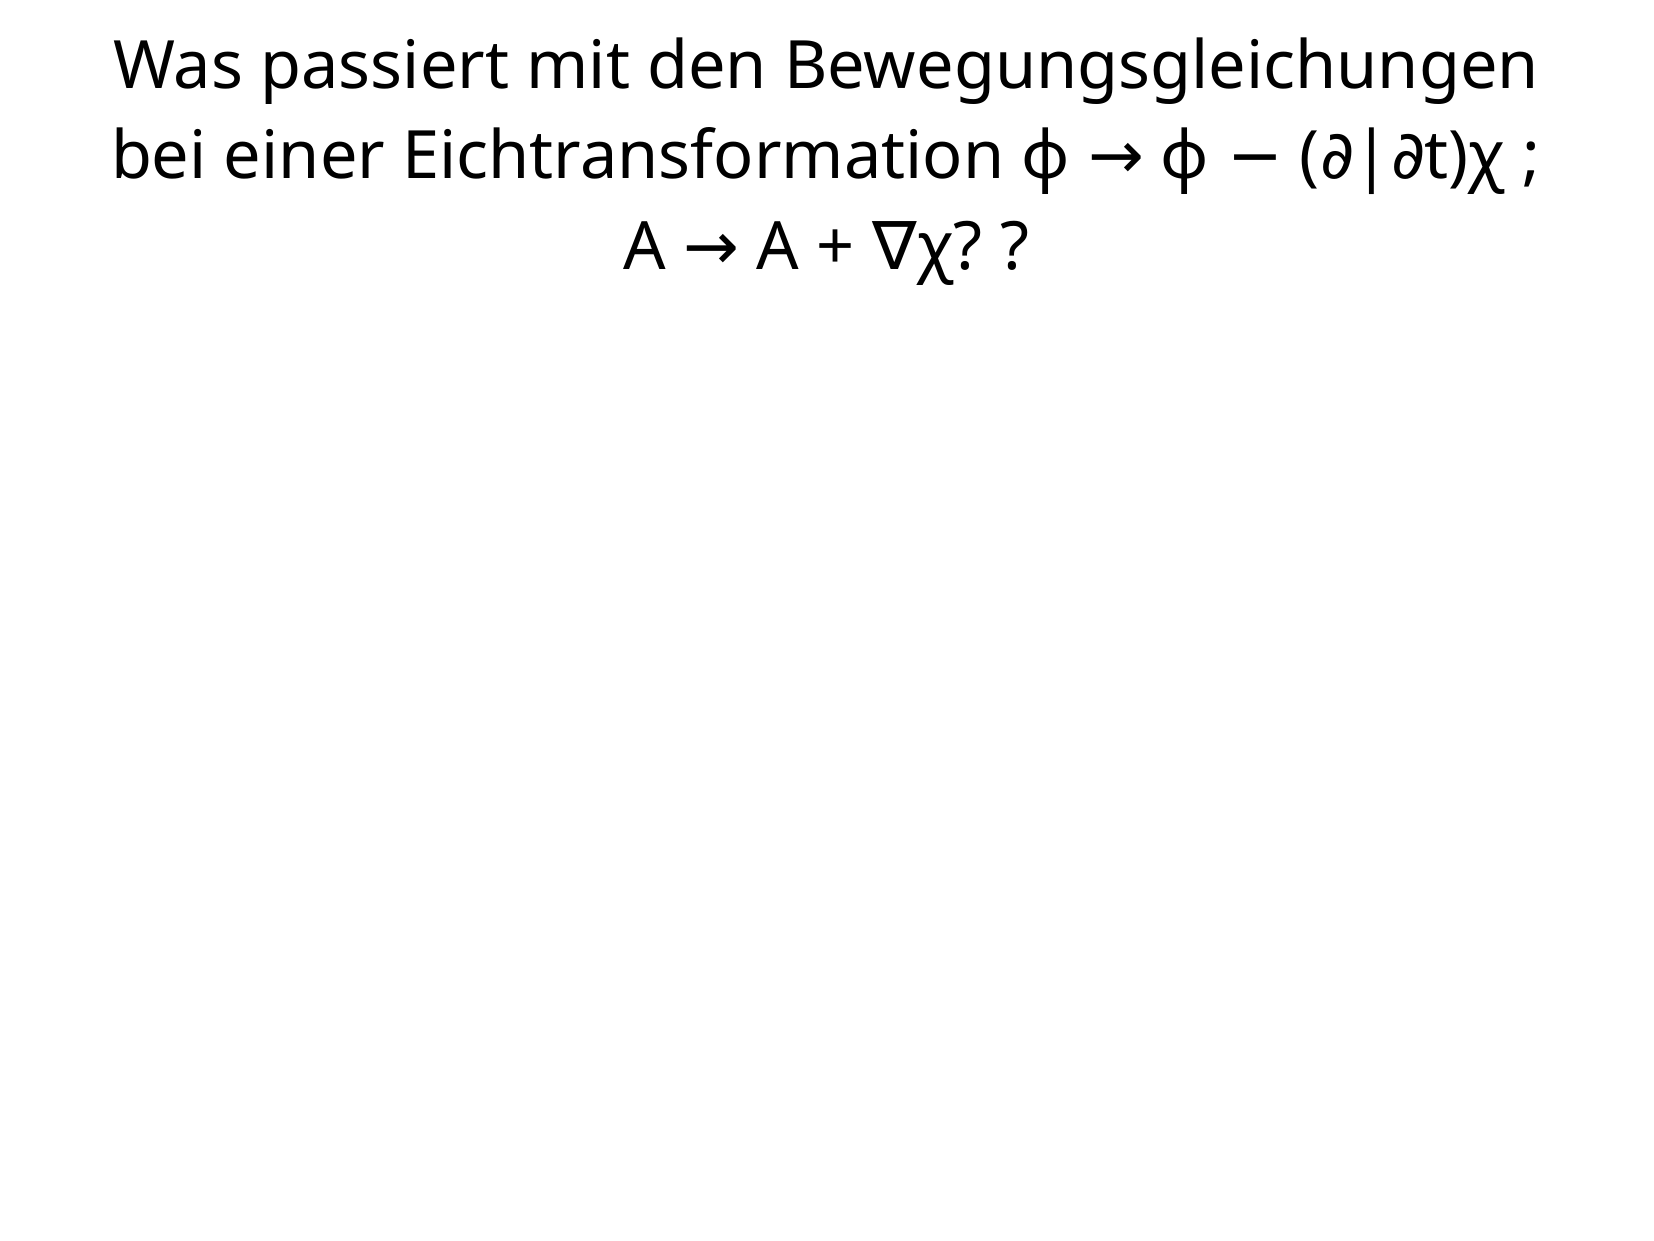

# Was passiert mit den Bewegungsgleichungen bei einer Eichtransformation ϕ → ϕ − (∂|∂t)χ ; A → A + ∇χ? ?